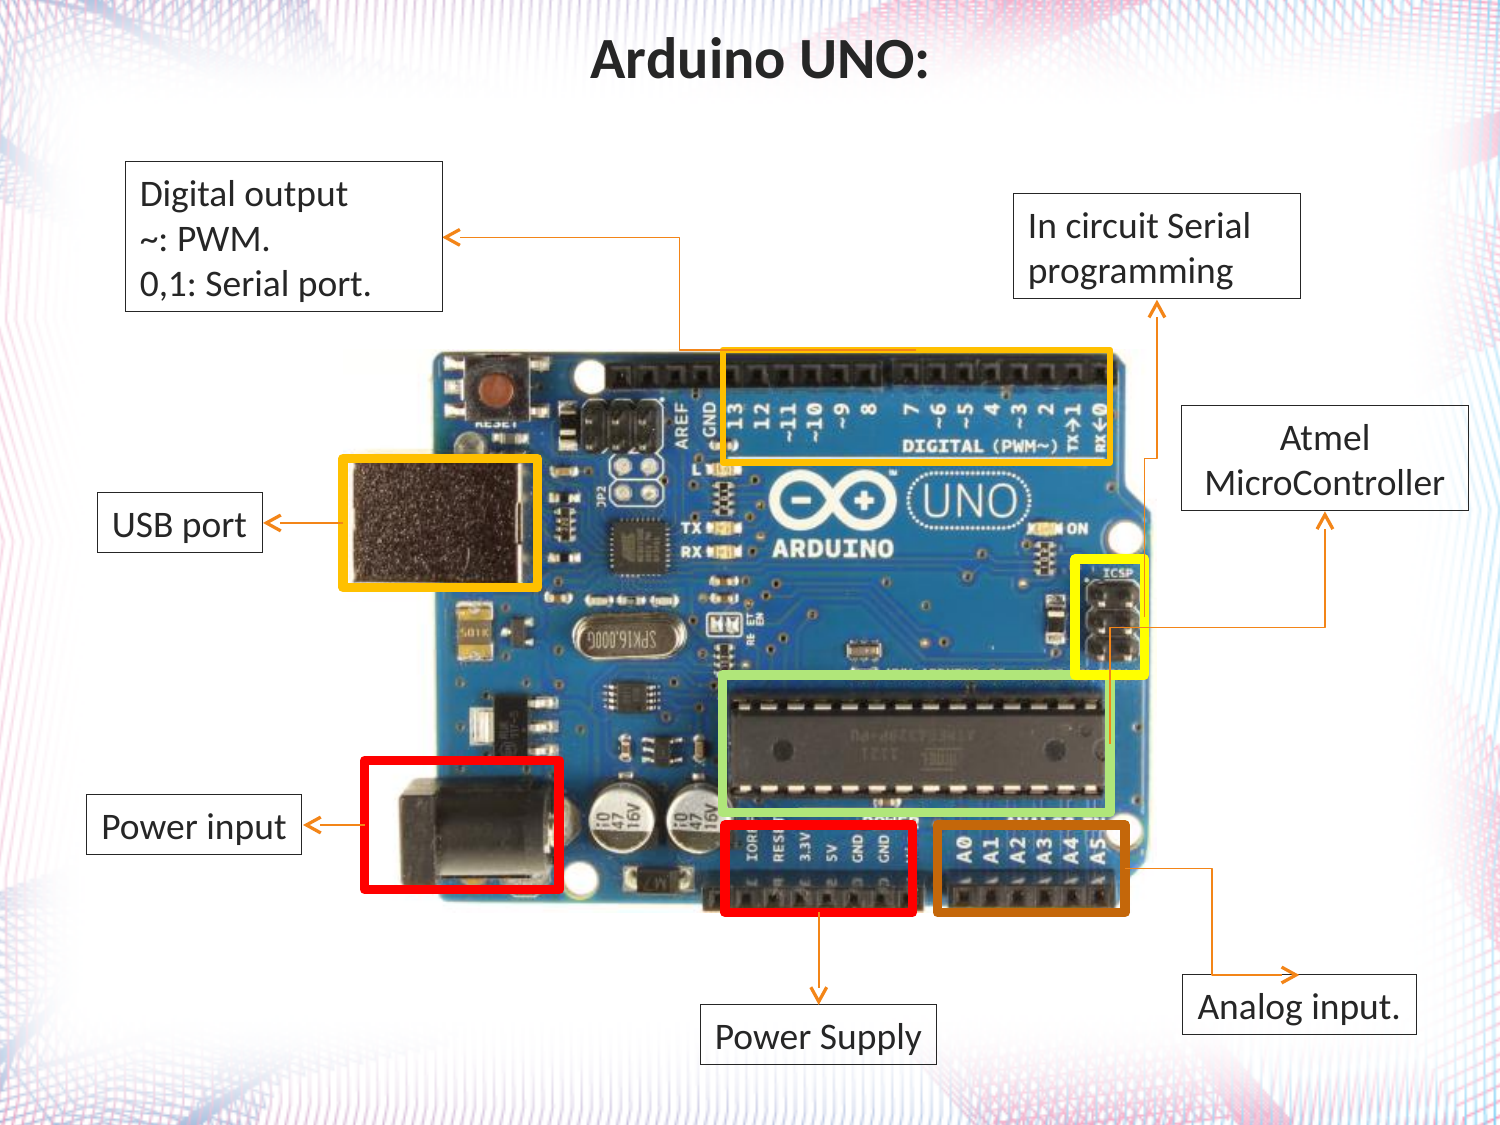

# Arduino UNO:
Digital output
~: PWM.
0,1: Serial port.
In circuit Serial programming
Atmel MicroController
USB port
Power input
Analog input.
Power Supply